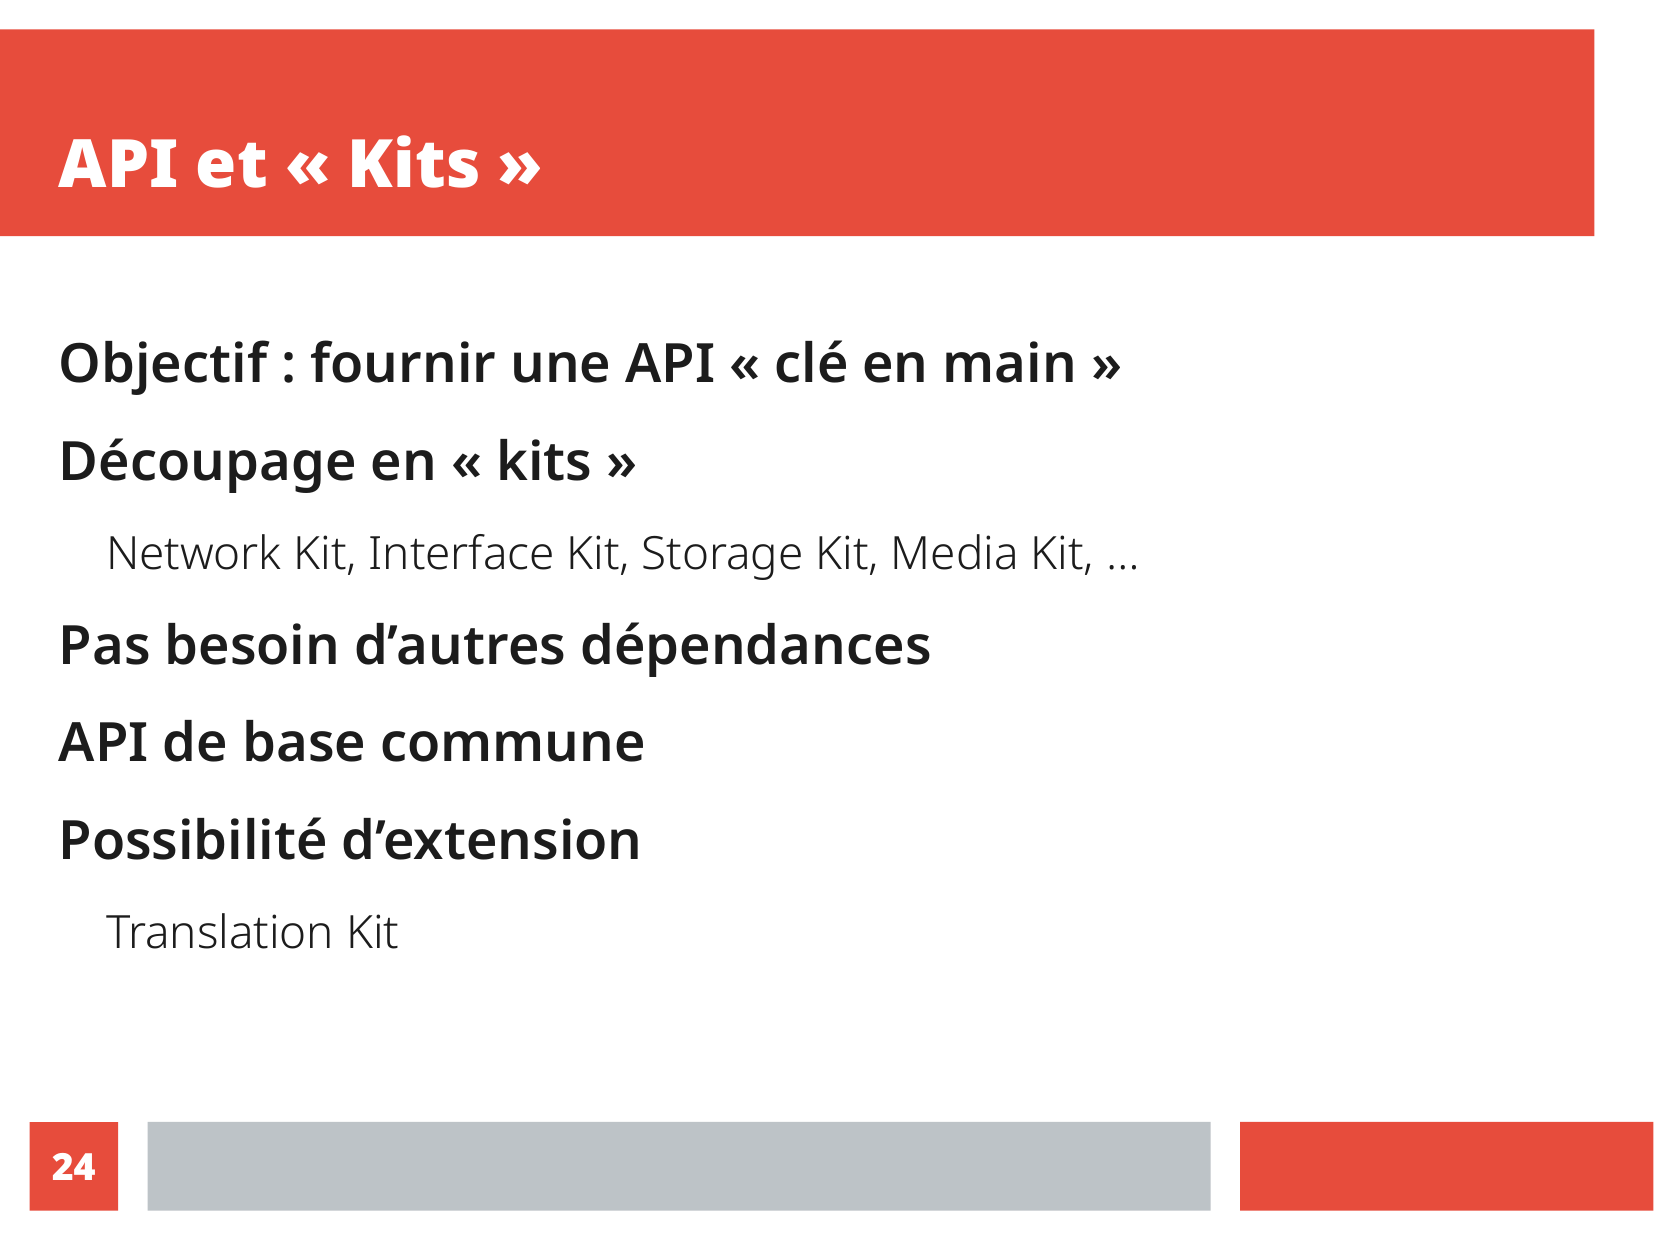

# API et « Kits »
Objectif : fournir une API « clé en main »
Découpage en « kits »
Network Kit, Interface Kit, Storage Kit, Media Kit, …
Pas besoin d’autres dépendances
API de base commune
Possibilité d’extension
Translation Kit
24